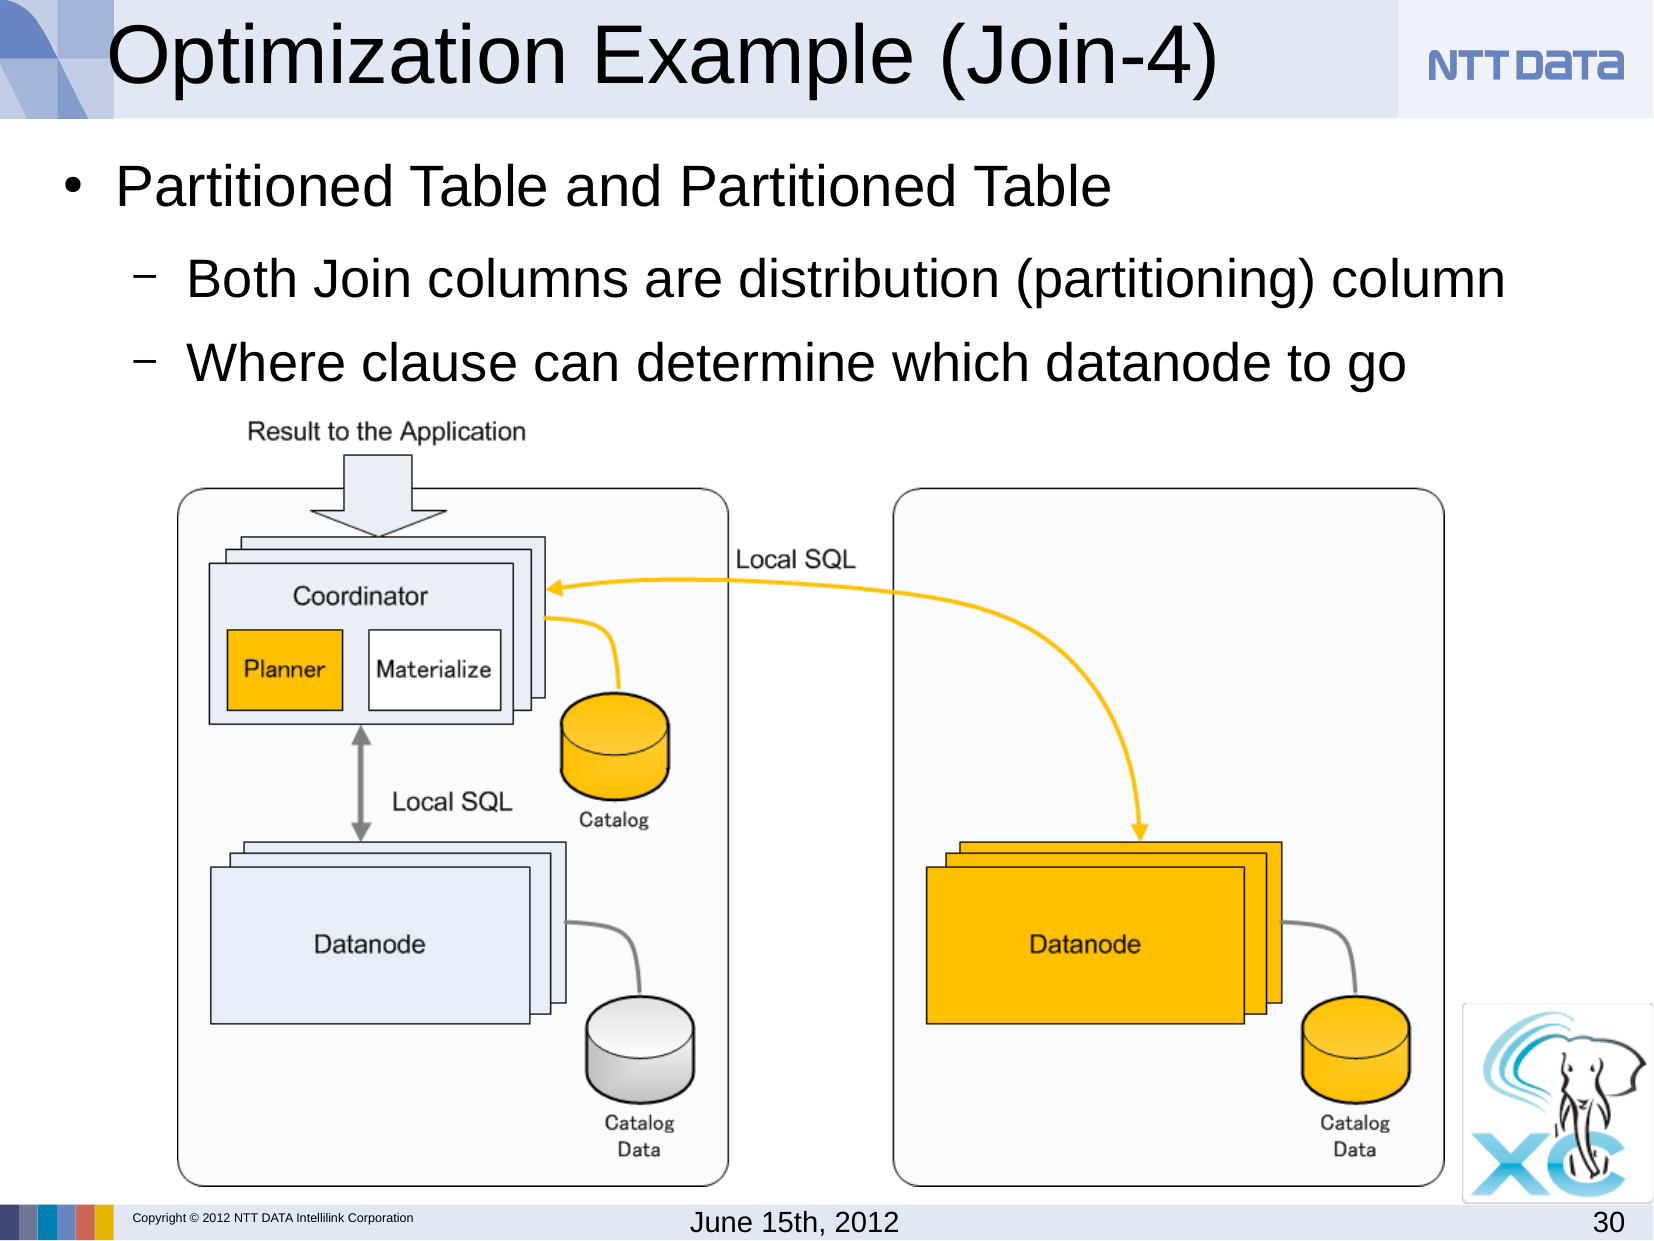

# Optimization Example (Join-4)
Partitioned Table and Partitioned Table
Both Join columns are distribution (partitioning) column
Where clause can determine which datanode to go
June 15th, 2012
30